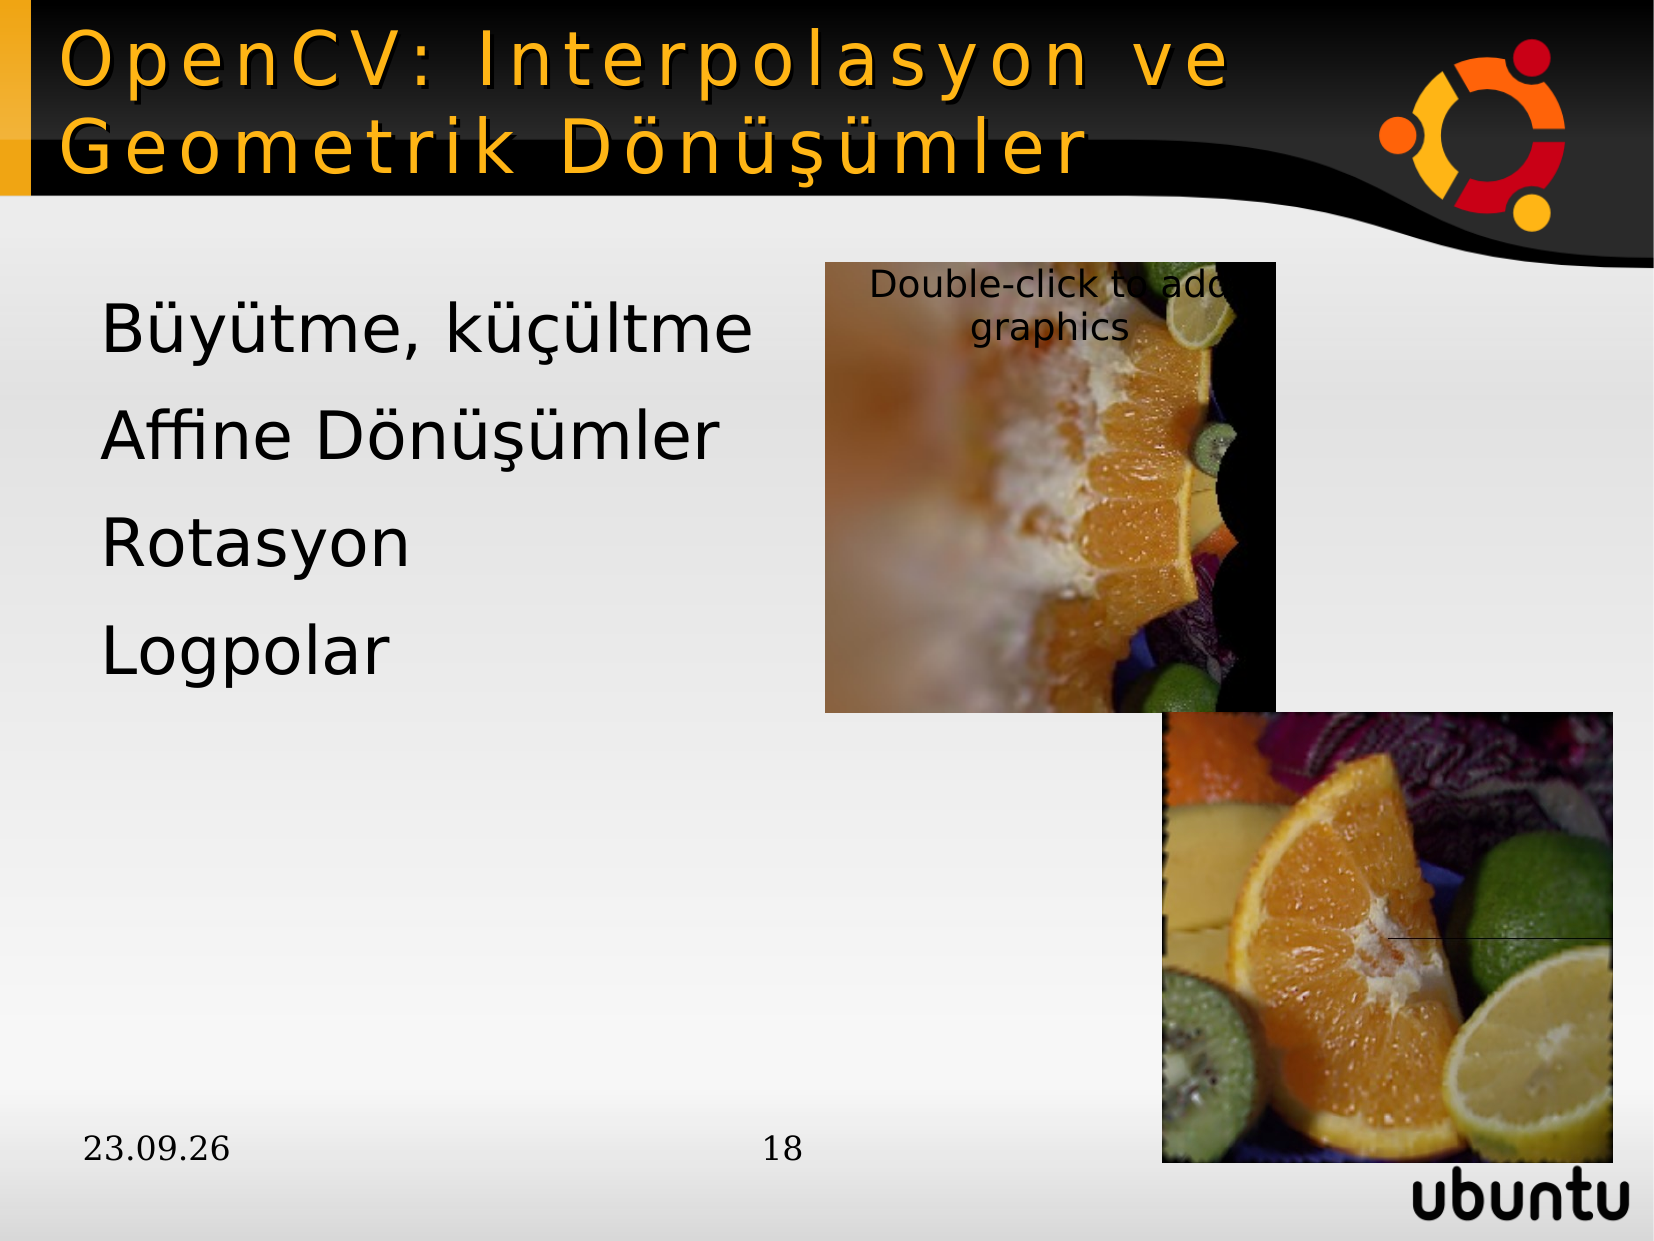

# OpenCV: Interpolasyon ve Geometrik Dönüşümler
Büyütme, küçültme
Affine Dönüşümler
Rotasyon
Logpolar
18